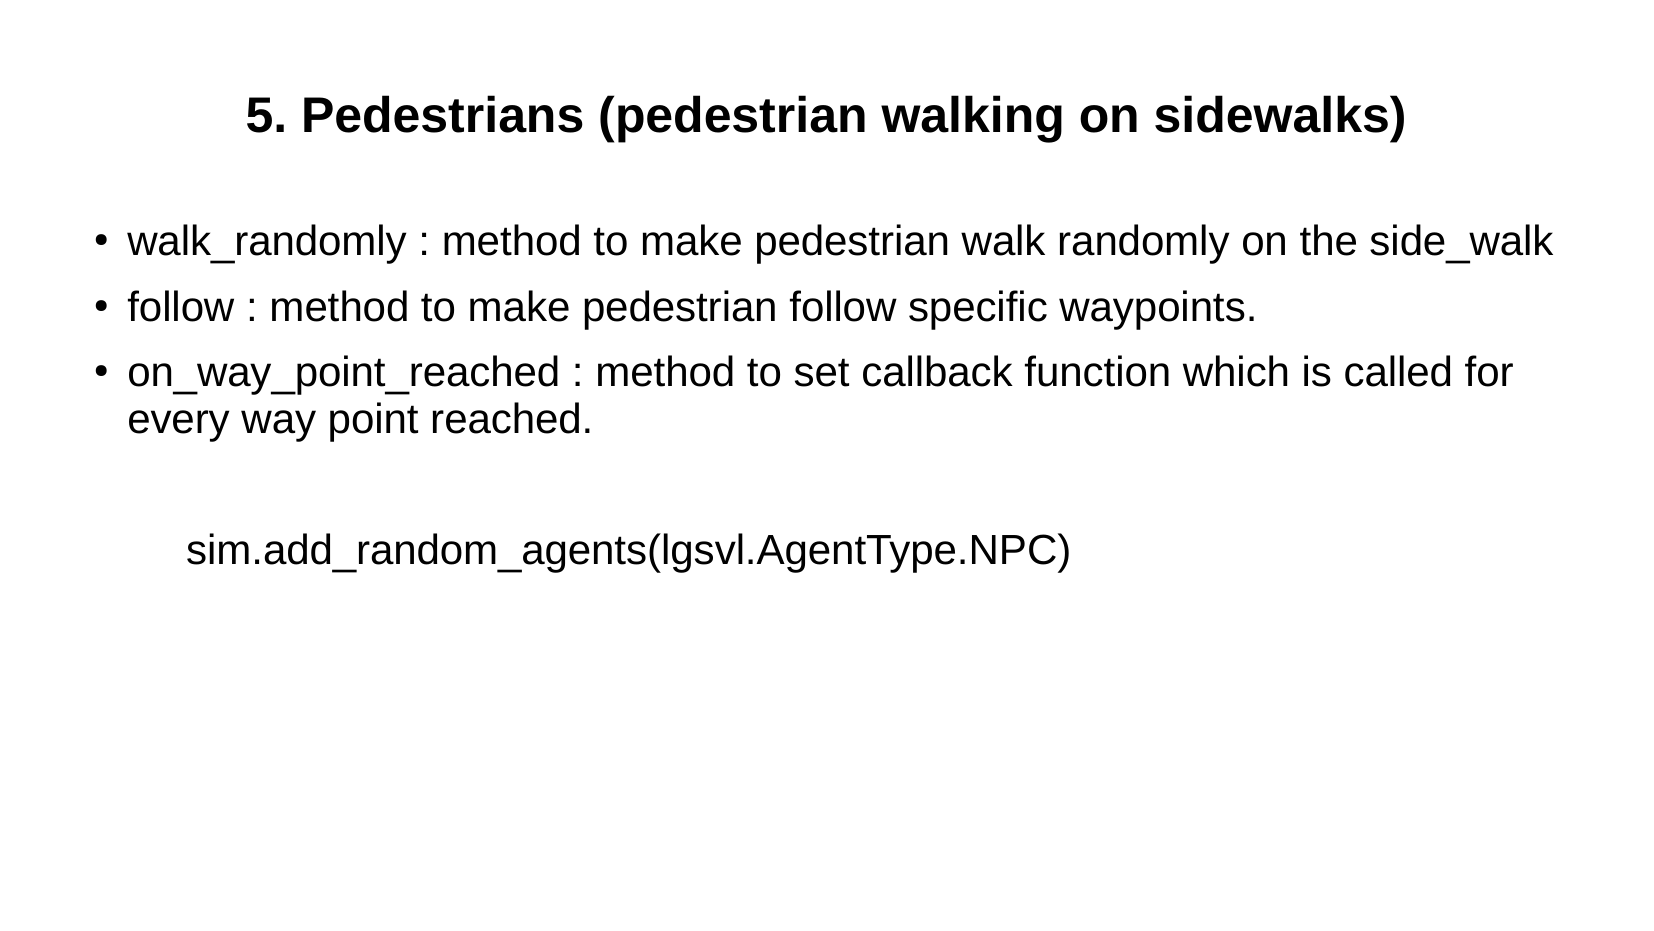

5. Pedestrians (pedestrian walking on sidewalks)
# walk_randomly : method to make pedestrian walk randomly on the side_walk
follow : method to make pedestrian follow specific waypoints.
on_way_point_reached : method to set callback function which is called for every way point reached.
 sim.add_random_agents(lgsvl.AgentType.NPC)